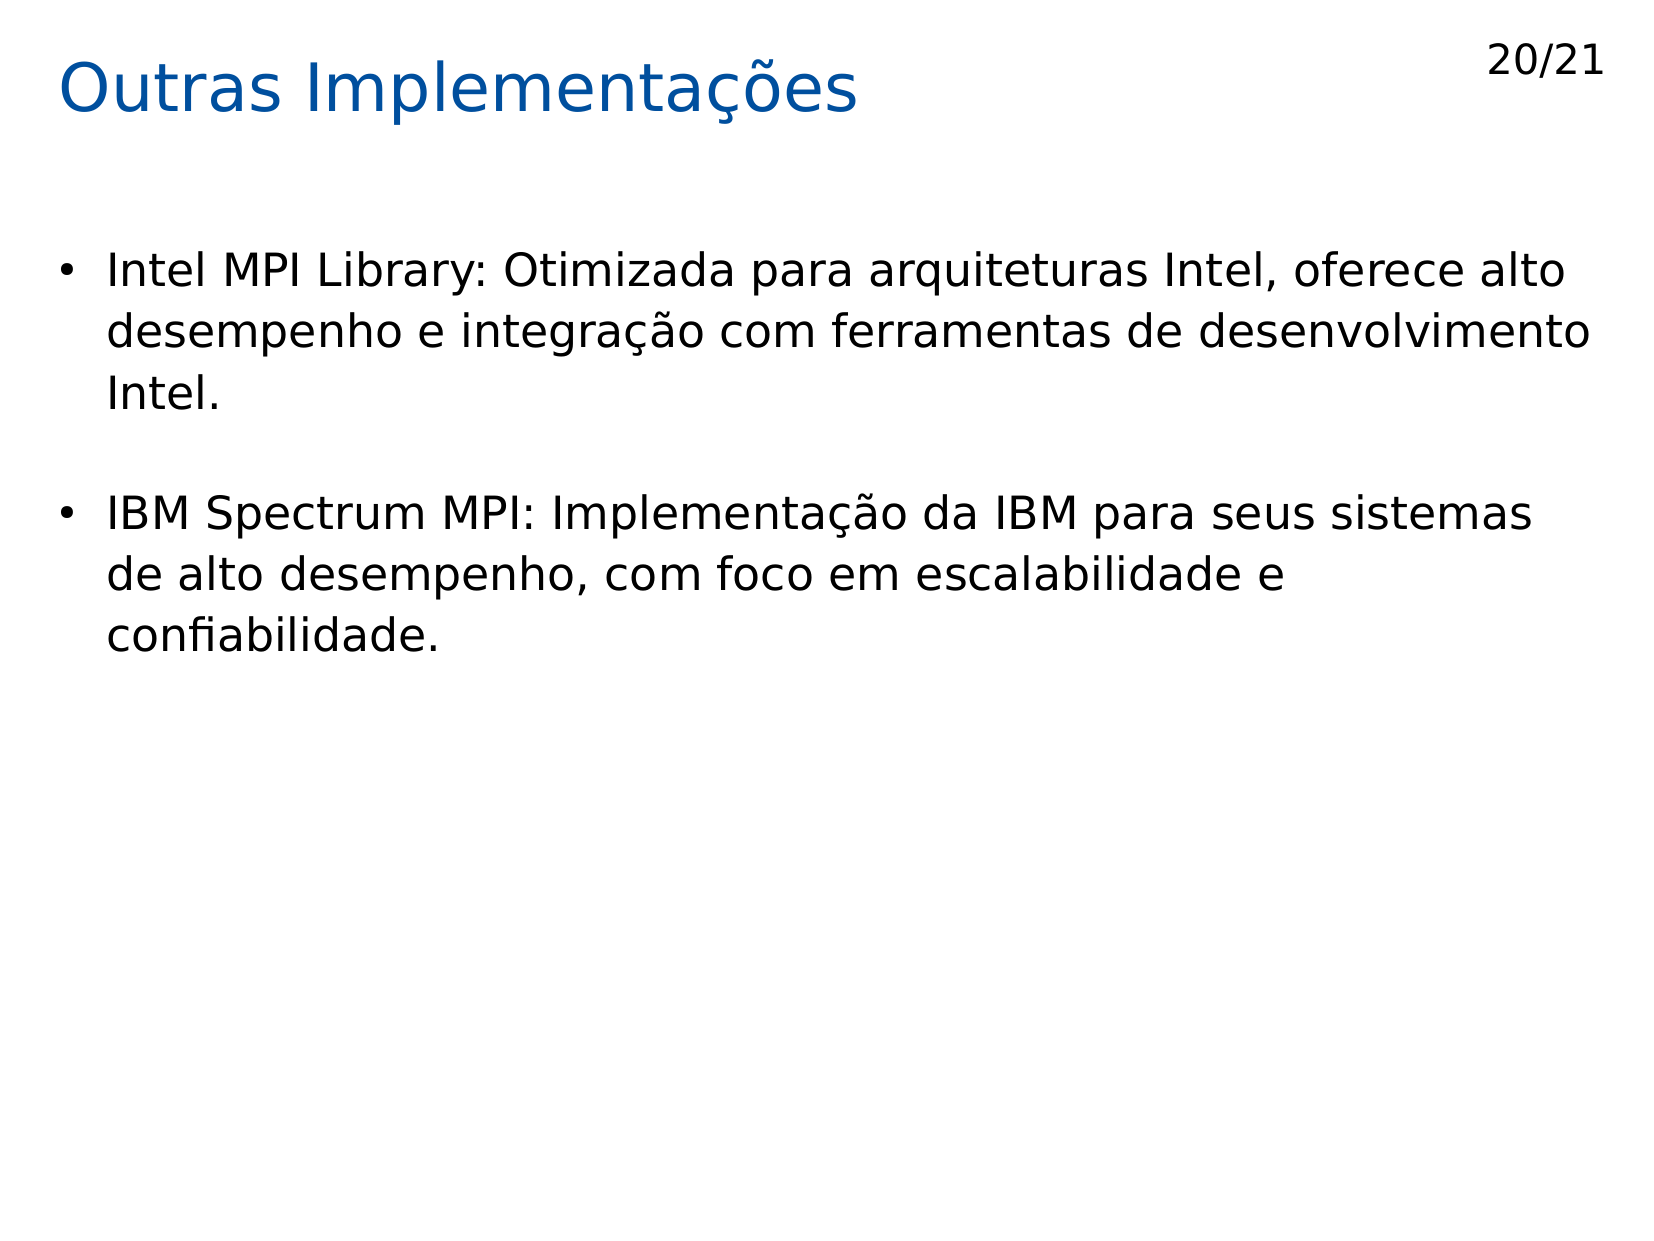

# Outras Implementações
20
Intel MPI Library: Otimizada para arquiteturas Intel, oferece alto desempenho e integração com ferramentas de desenvolvimento Intel.
IBM Spectrum MPI: Implementação da IBM para seus sistemas de alto desempenho, com foco em escalabilidade e confiabilidade.